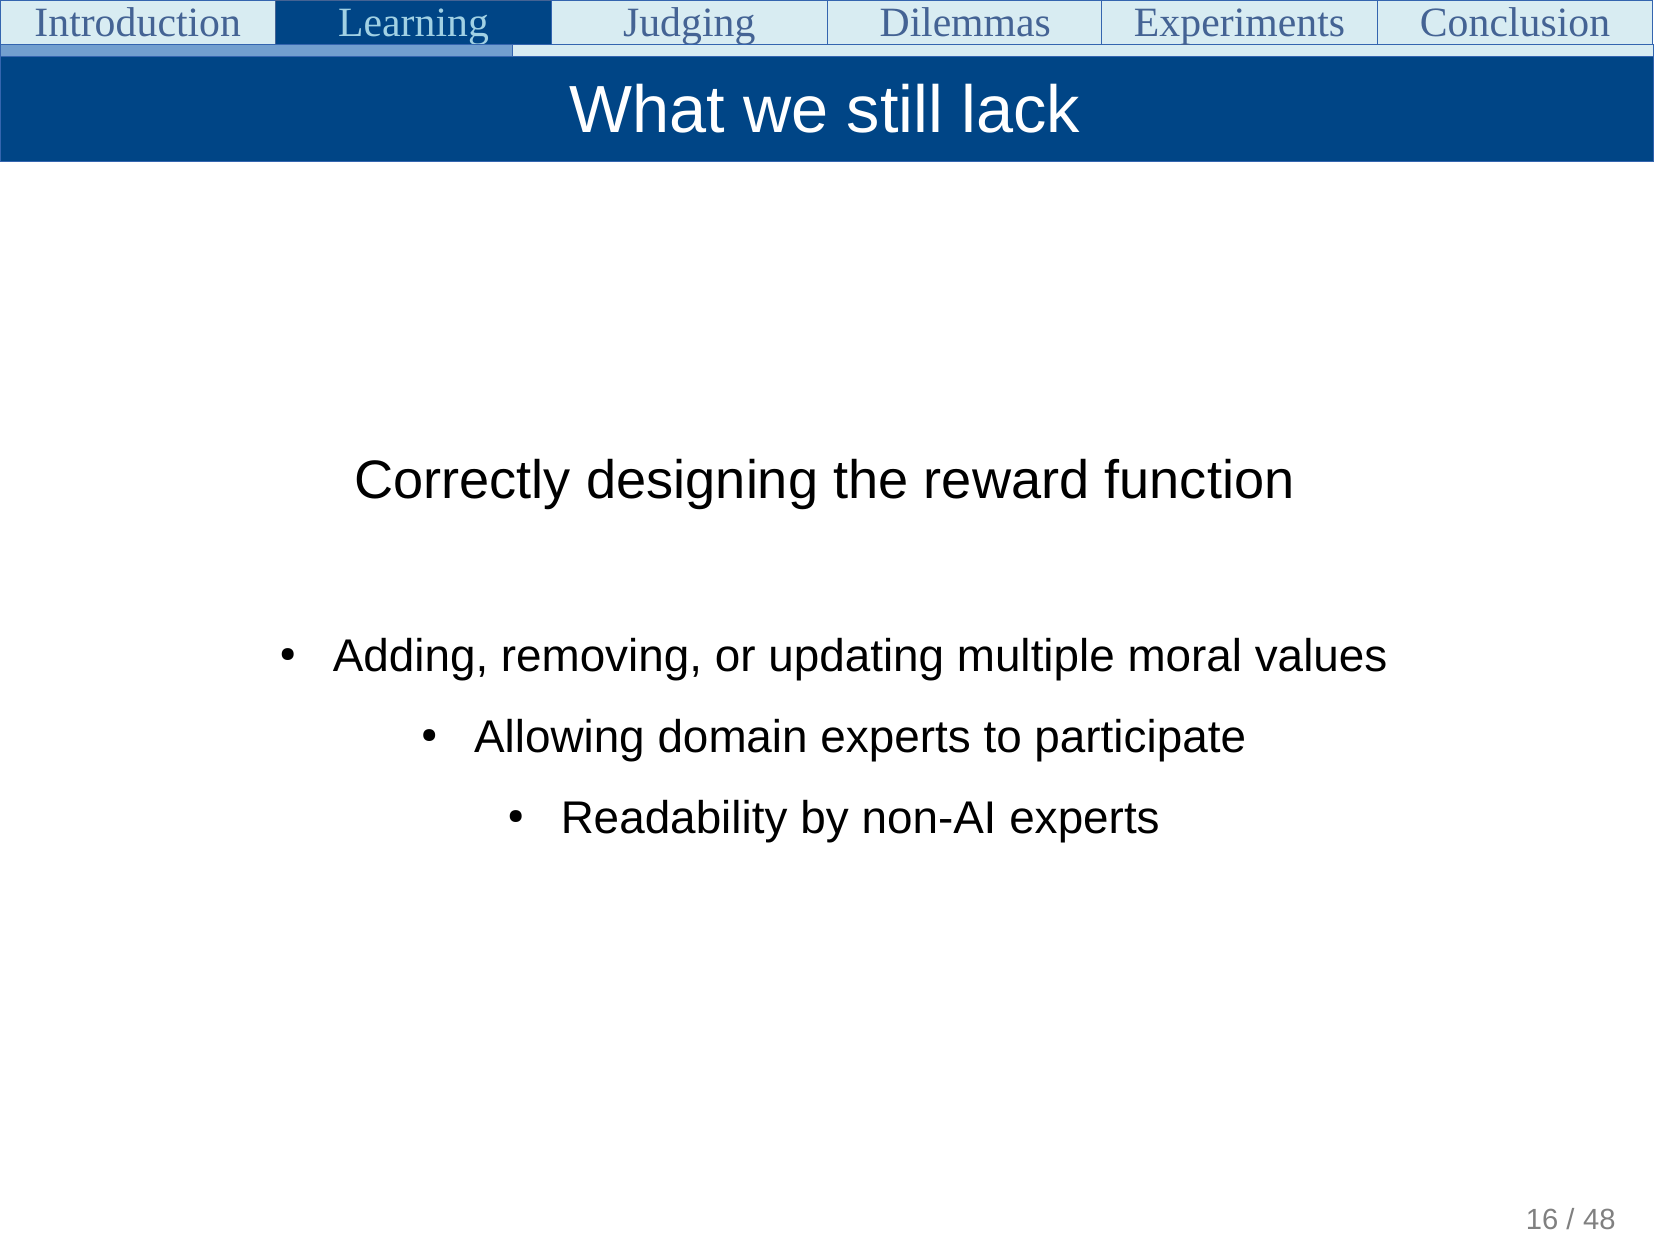

# What we still lack
Correctly designing the reward function
Adding, removing, or updating multiple moral values
Allowing domain experts to participate
Readability by non-AI experts